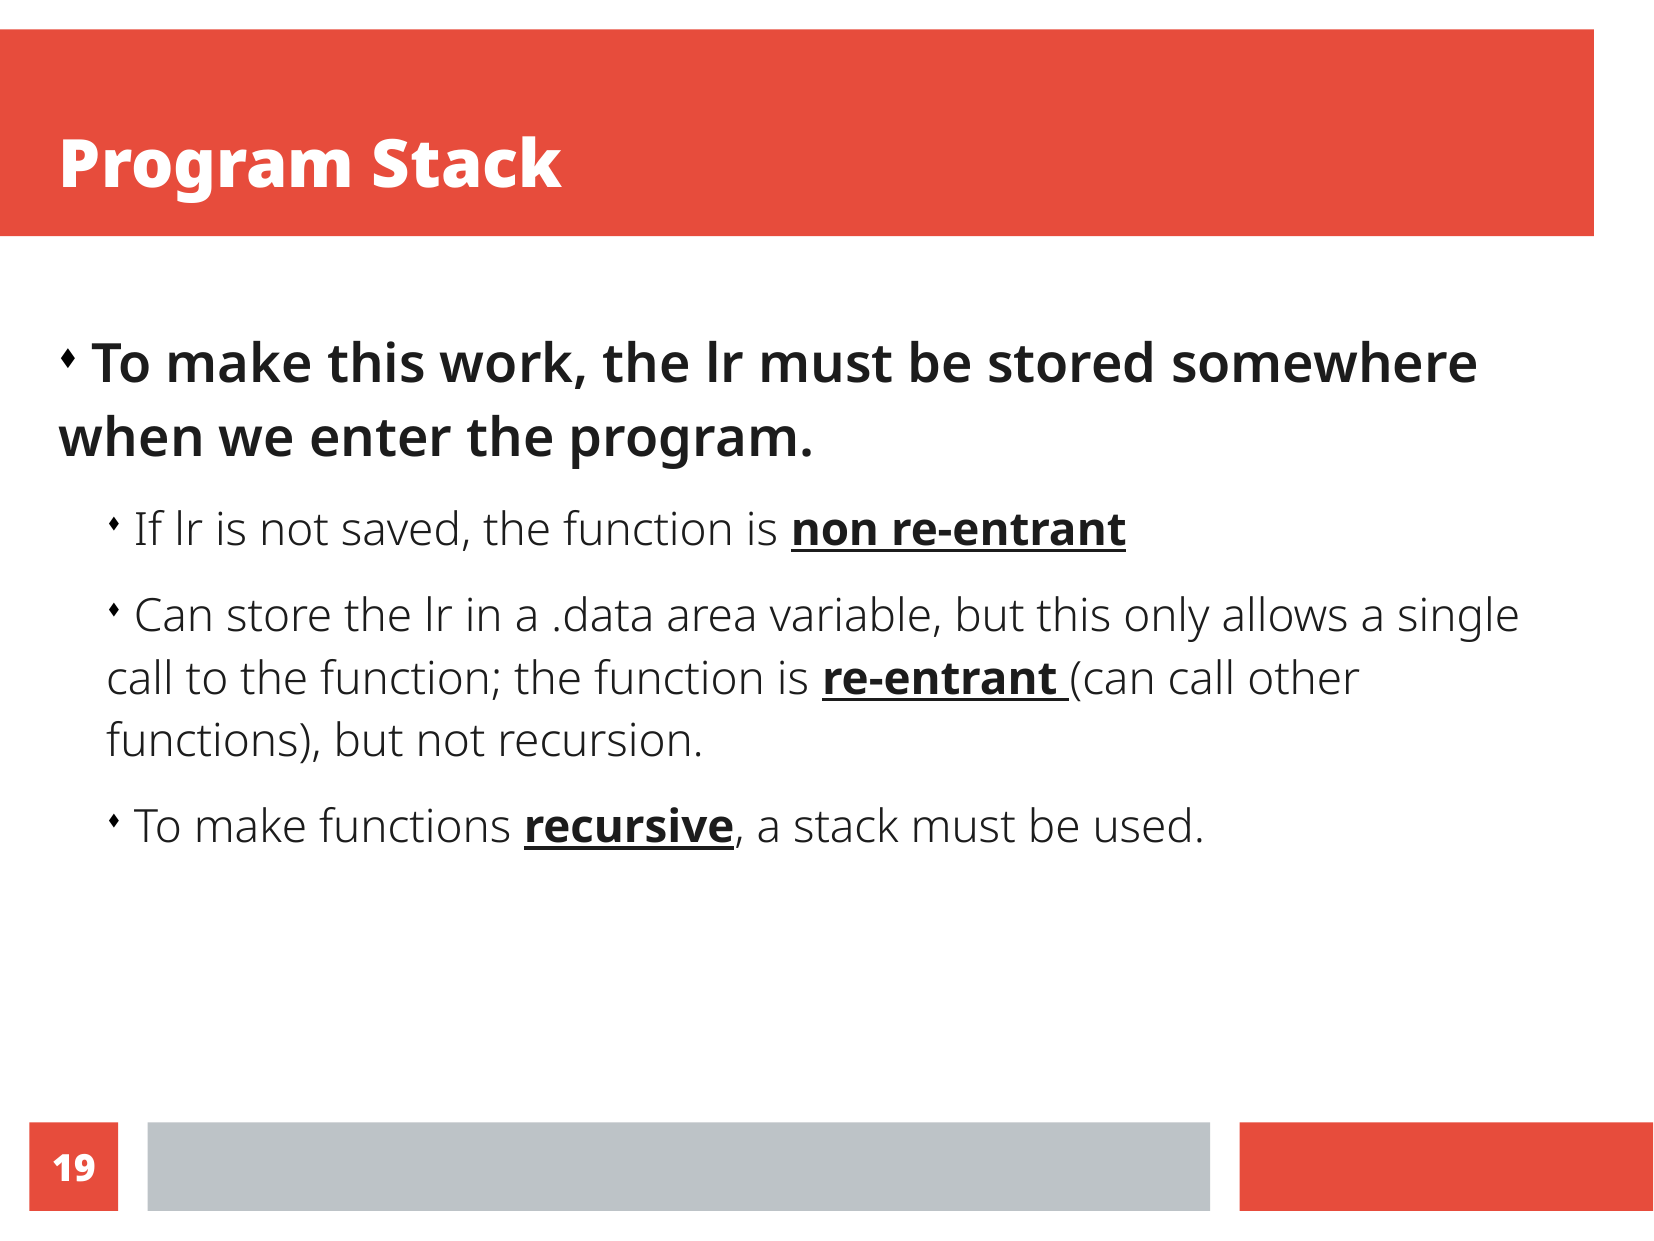

# Program Stack
 To make this work, the lr must be stored somewhere when we enter the program.
 If lr is not saved, the function is non re-entrant
 Can store the lr in a .data area variable, but this only allows a single call to the function; the function is re-entrant (can call other functions), but not recursion.
 To make functions recursive, a stack must be used.
19